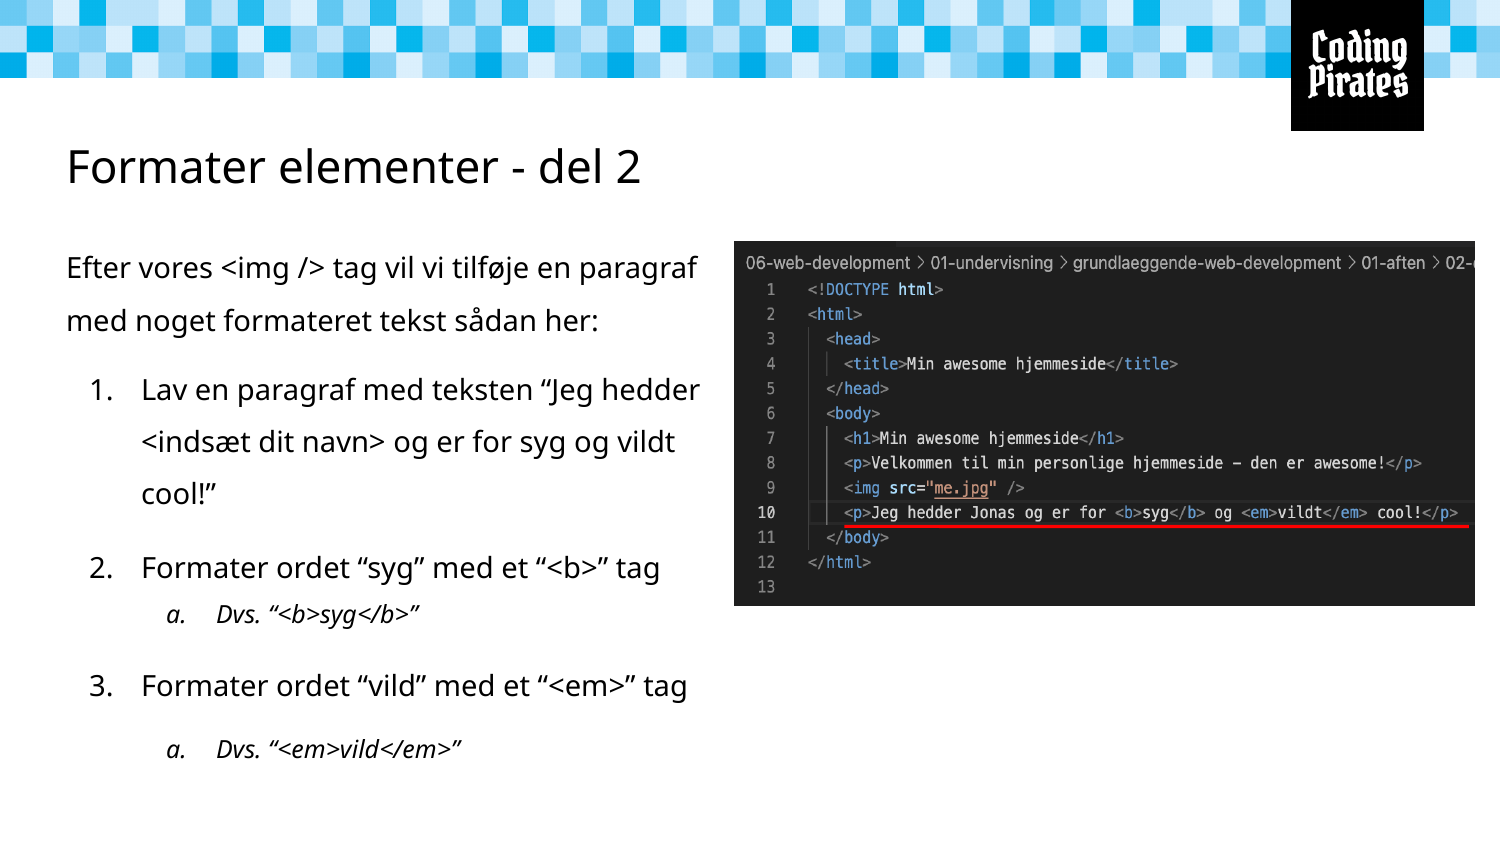

# Formater elementer - del 2
Efter vores <img /> tag vil vi tilføje en paragraf med noget formateret tekst sådan her:
Lav en paragraf med teksten “Jeg hedder <indsæt dit navn> og er for syg og vildt cool!”
Formater ordet “syg” med et “<b>” tag
Dvs. “<b>syg</b>”
Formater ordet “vild” med et “<em>” tag
Dvs. “<em>vild</em>”